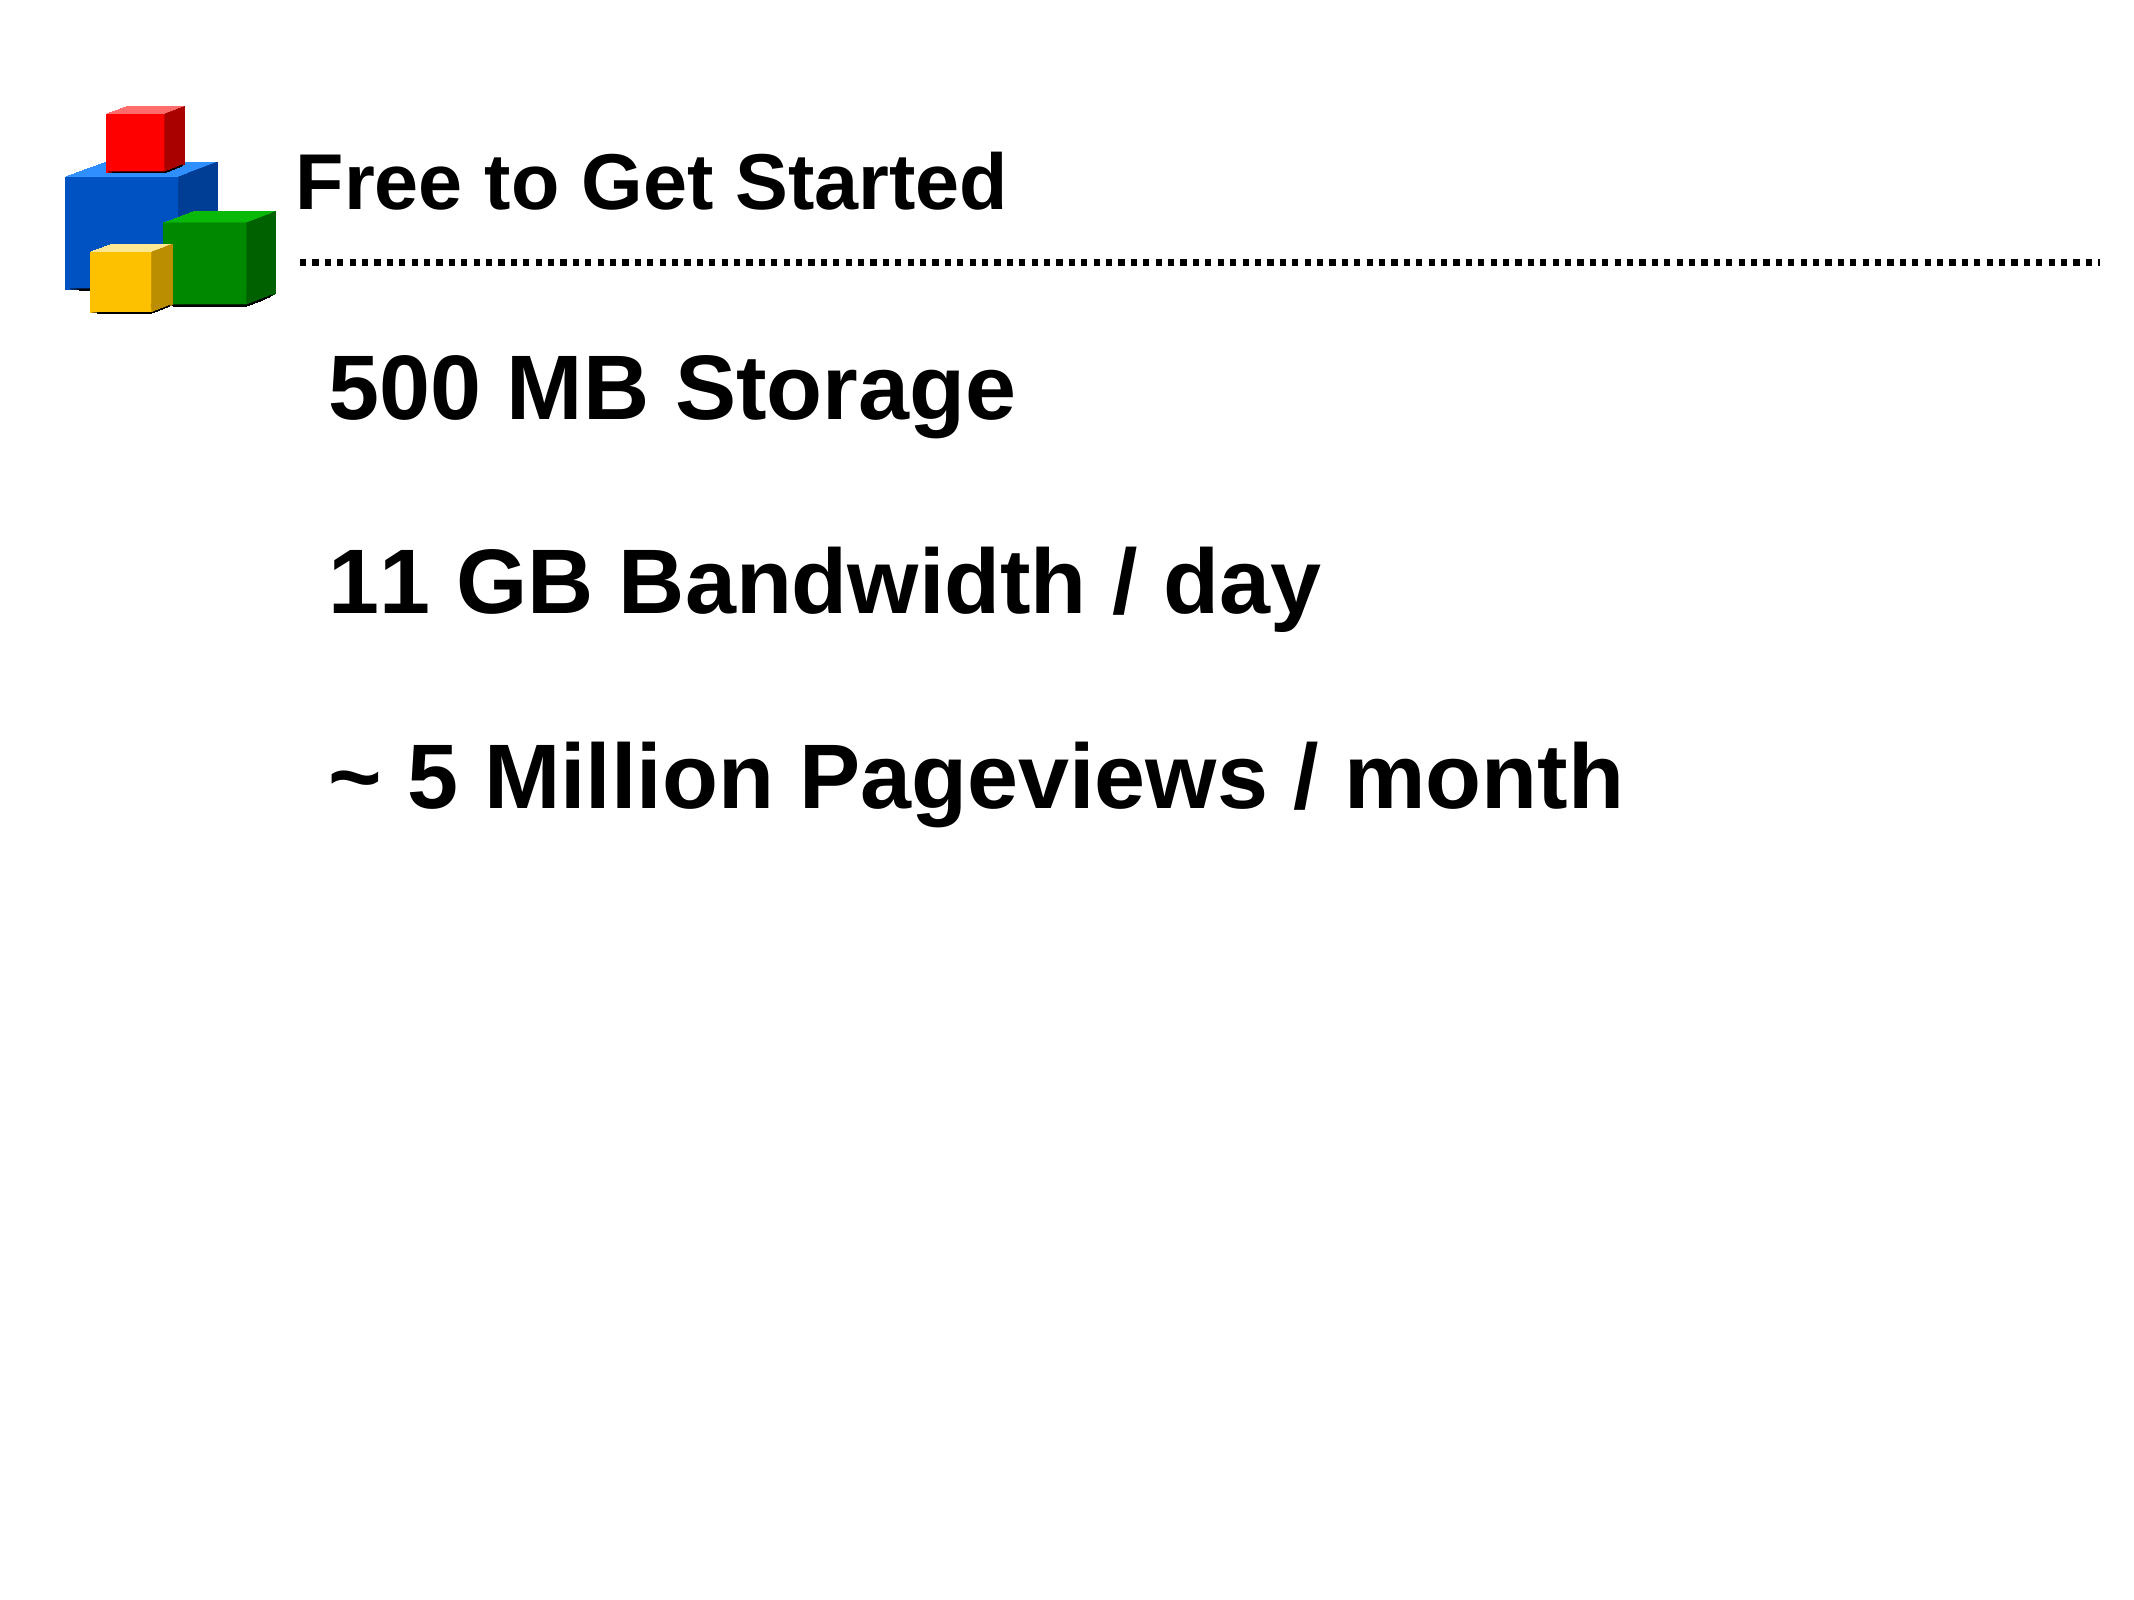

Free to Get Started
500 MB Storage
11 GB Bandwidth / day
~ 5 Million Pageviews / month